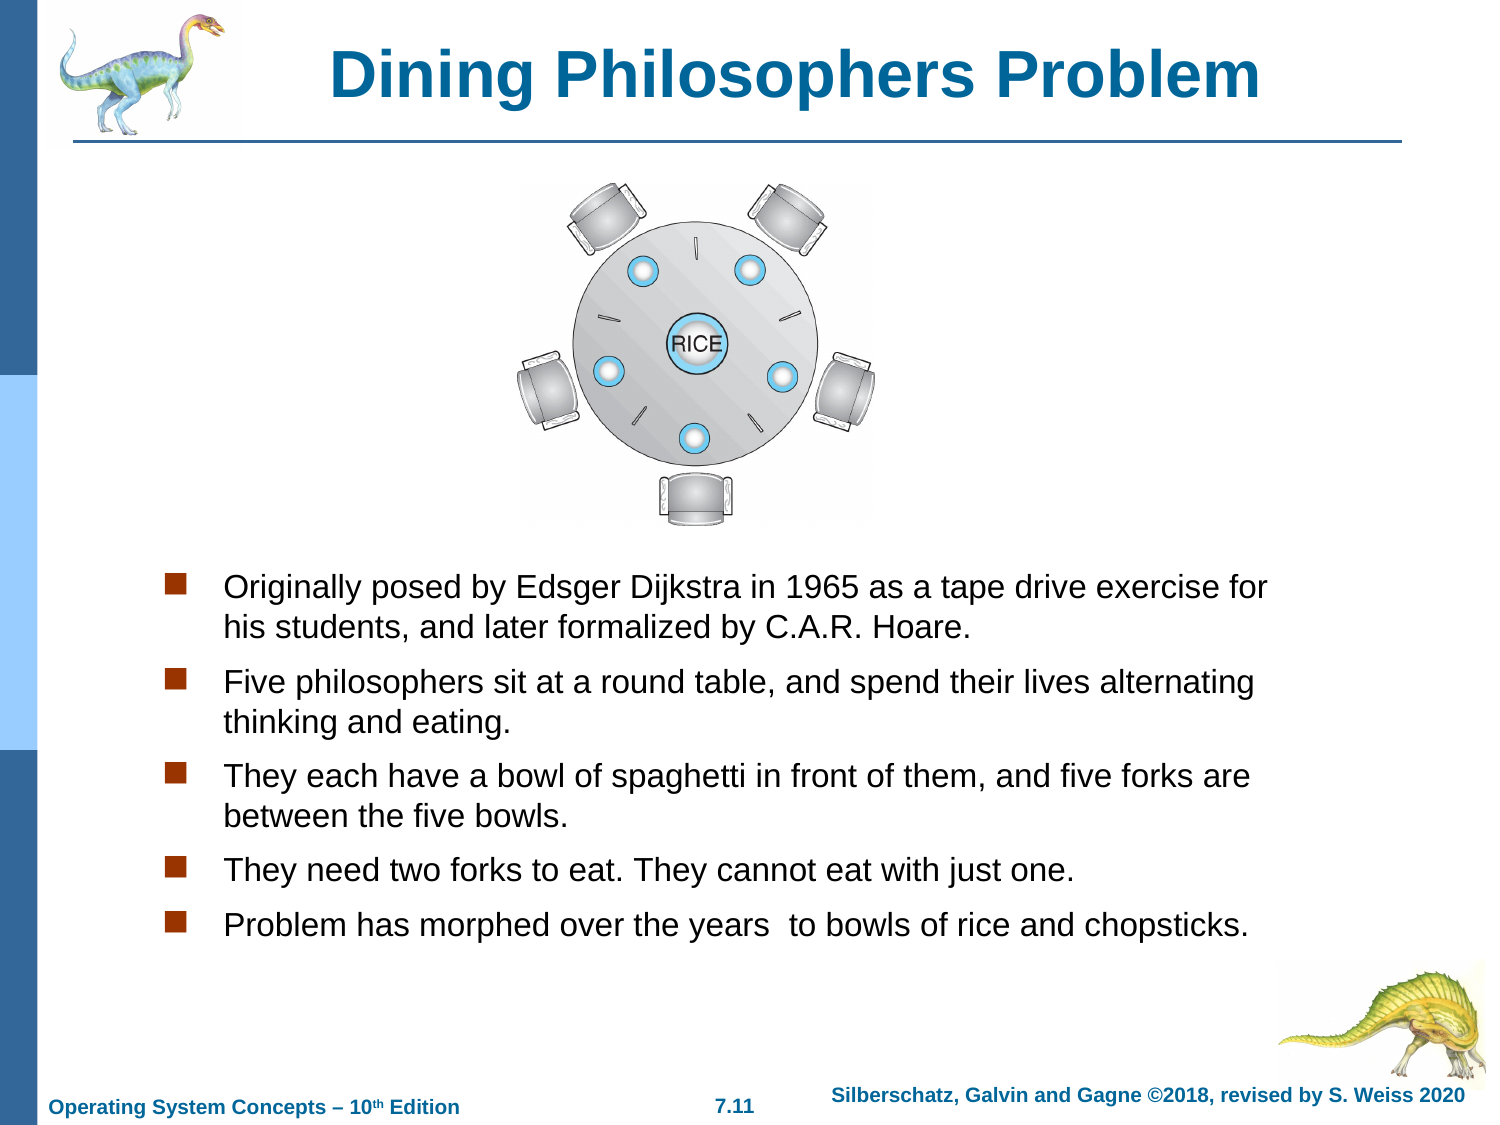

# Dining Philosophers Problem
Originally posed by Edsger Dijkstra in 1965 as a tape drive exercise for his students, and later formalized by C.A.R. Hoare.
Five philosophers sit at a round table, and spend their lives alternating thinking and eating.
They each have a bowl of spaghetti in front of them, and five forks are between the five bowls.
They need two forks to eat. They cannot eat with just one.
Problem has morphed over the years to bowls of rice and chopsticks.